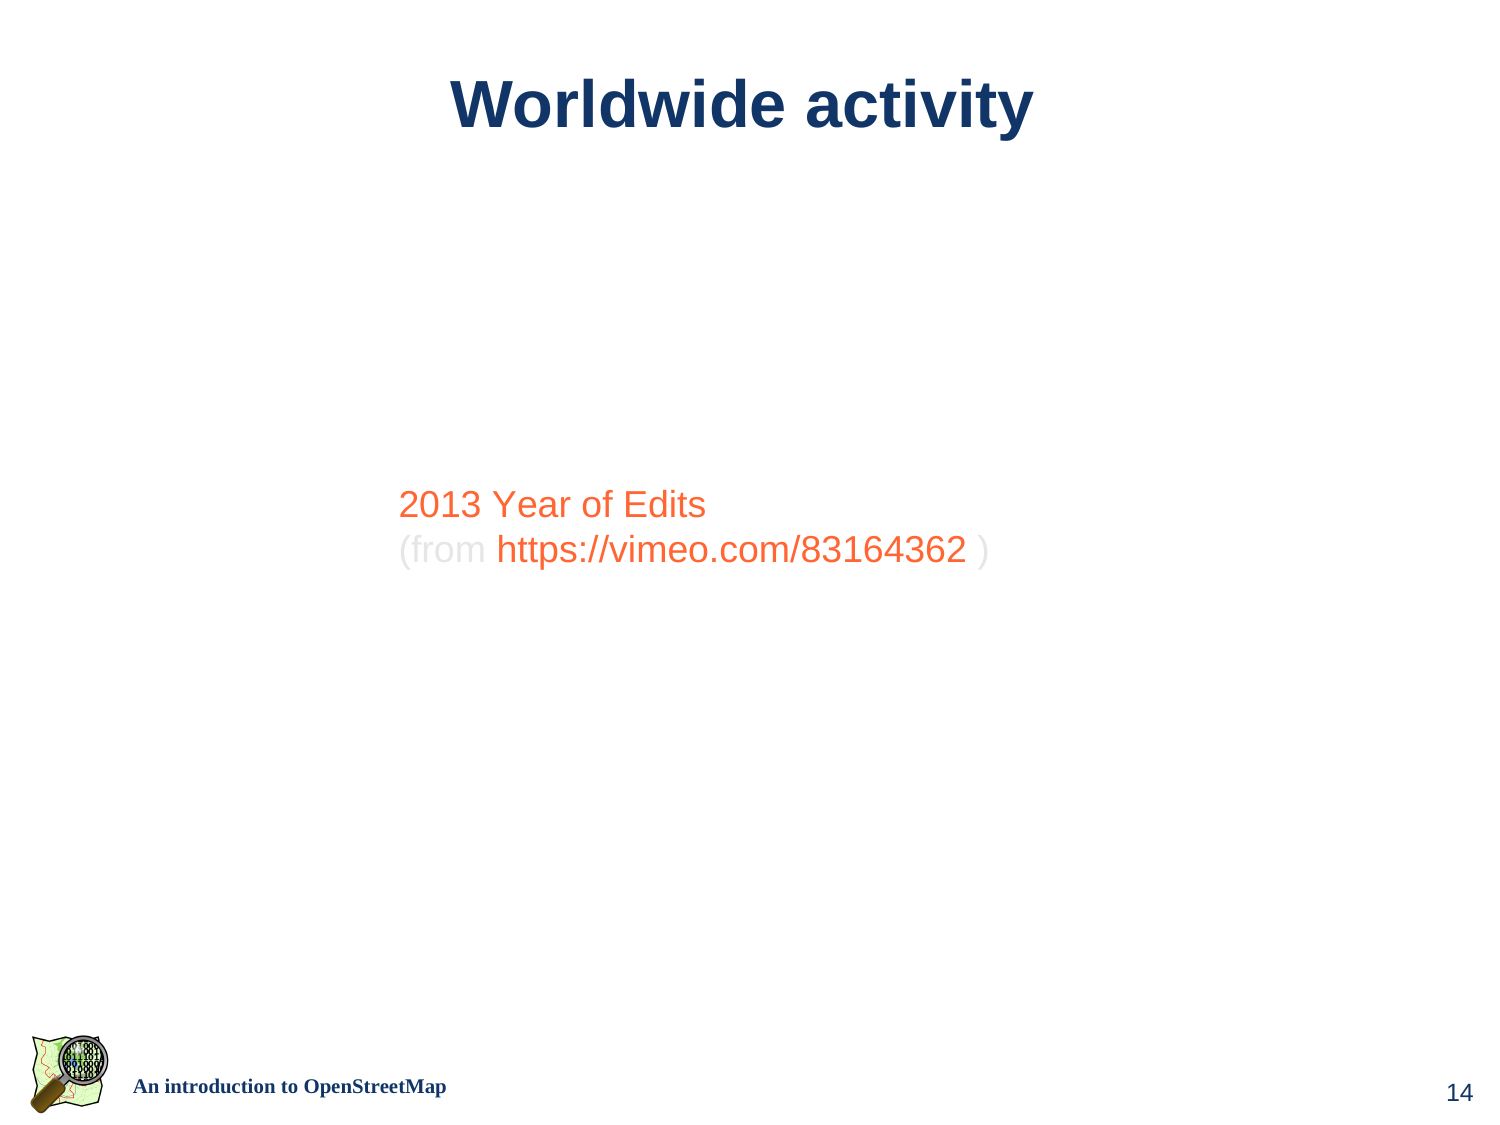

# Worldwide activity
2013 Year of Edits
(from https://vimeo.com/83164362 )